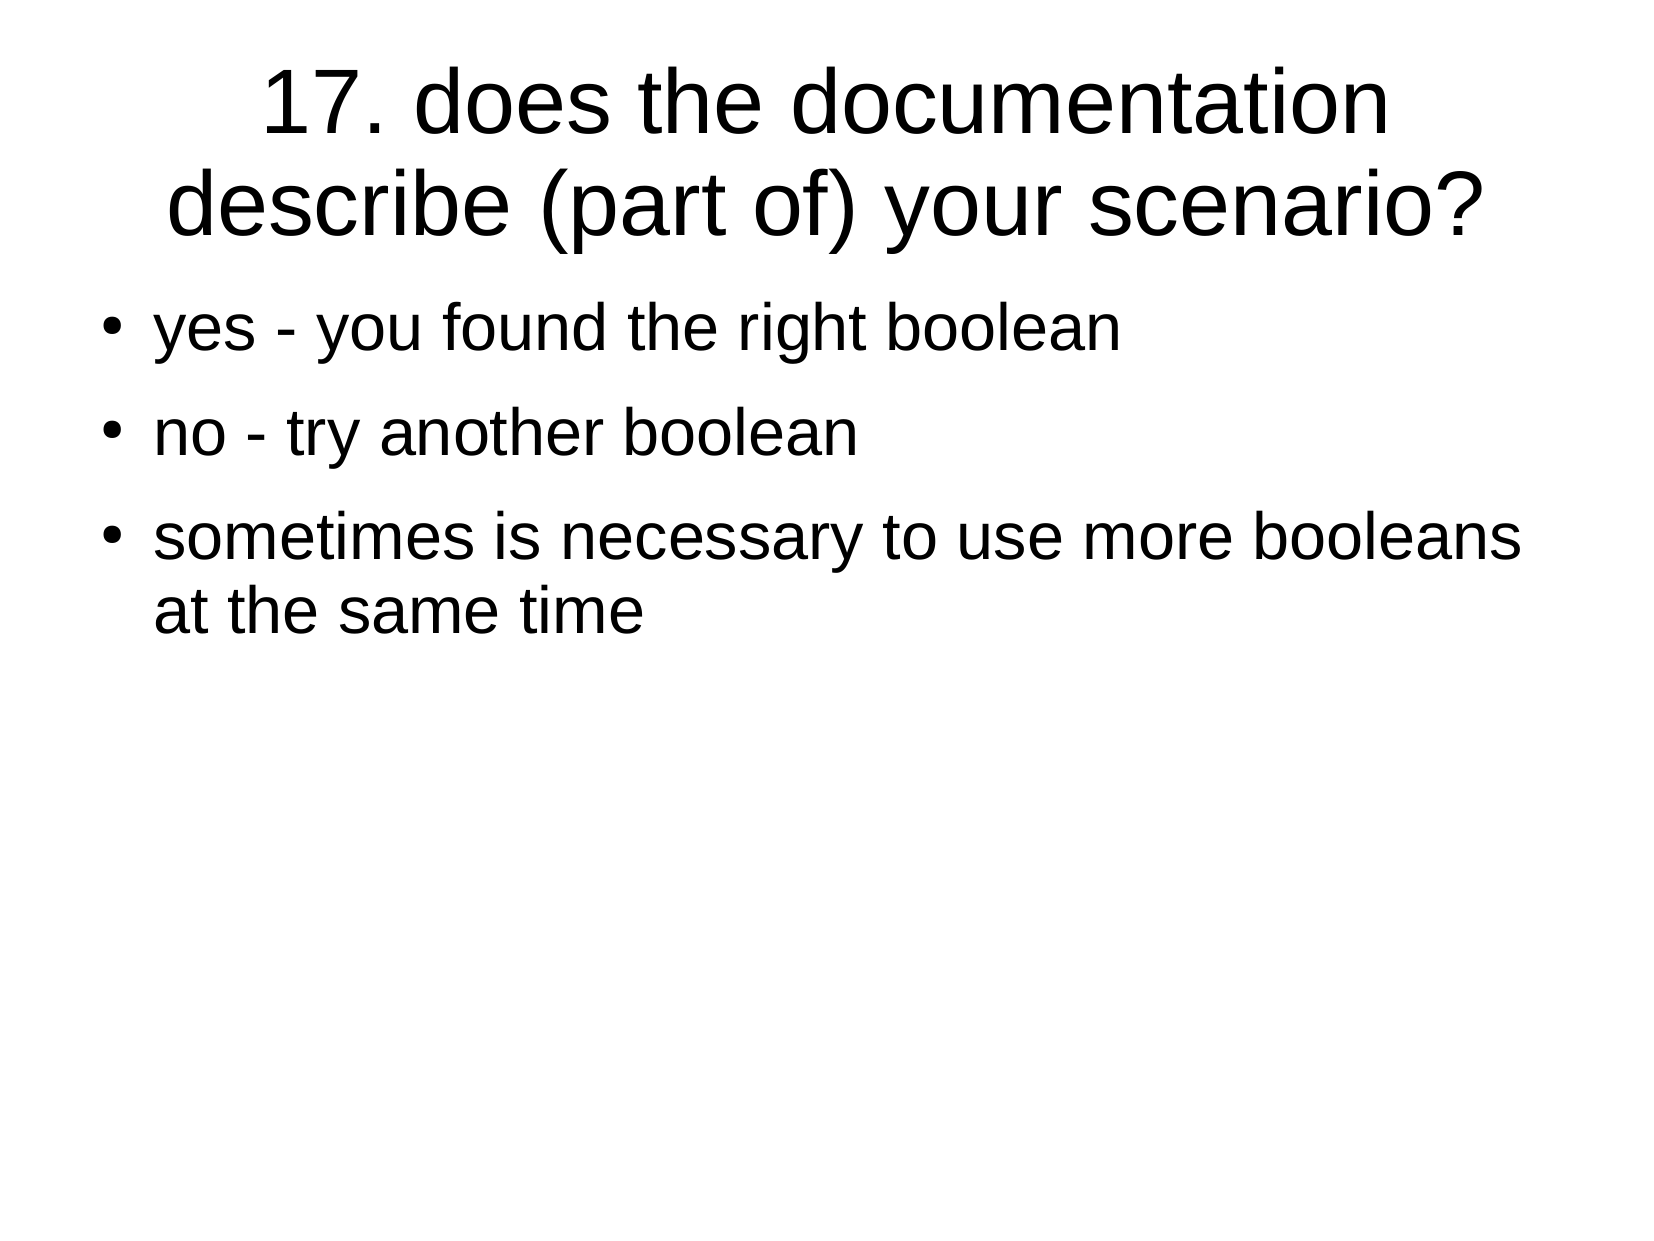

# 17. does the documentation describe (part of) your scenario?
yes - you found the right boolean
no - try another boolean
sometimes is necessary to use more booleans at the same time